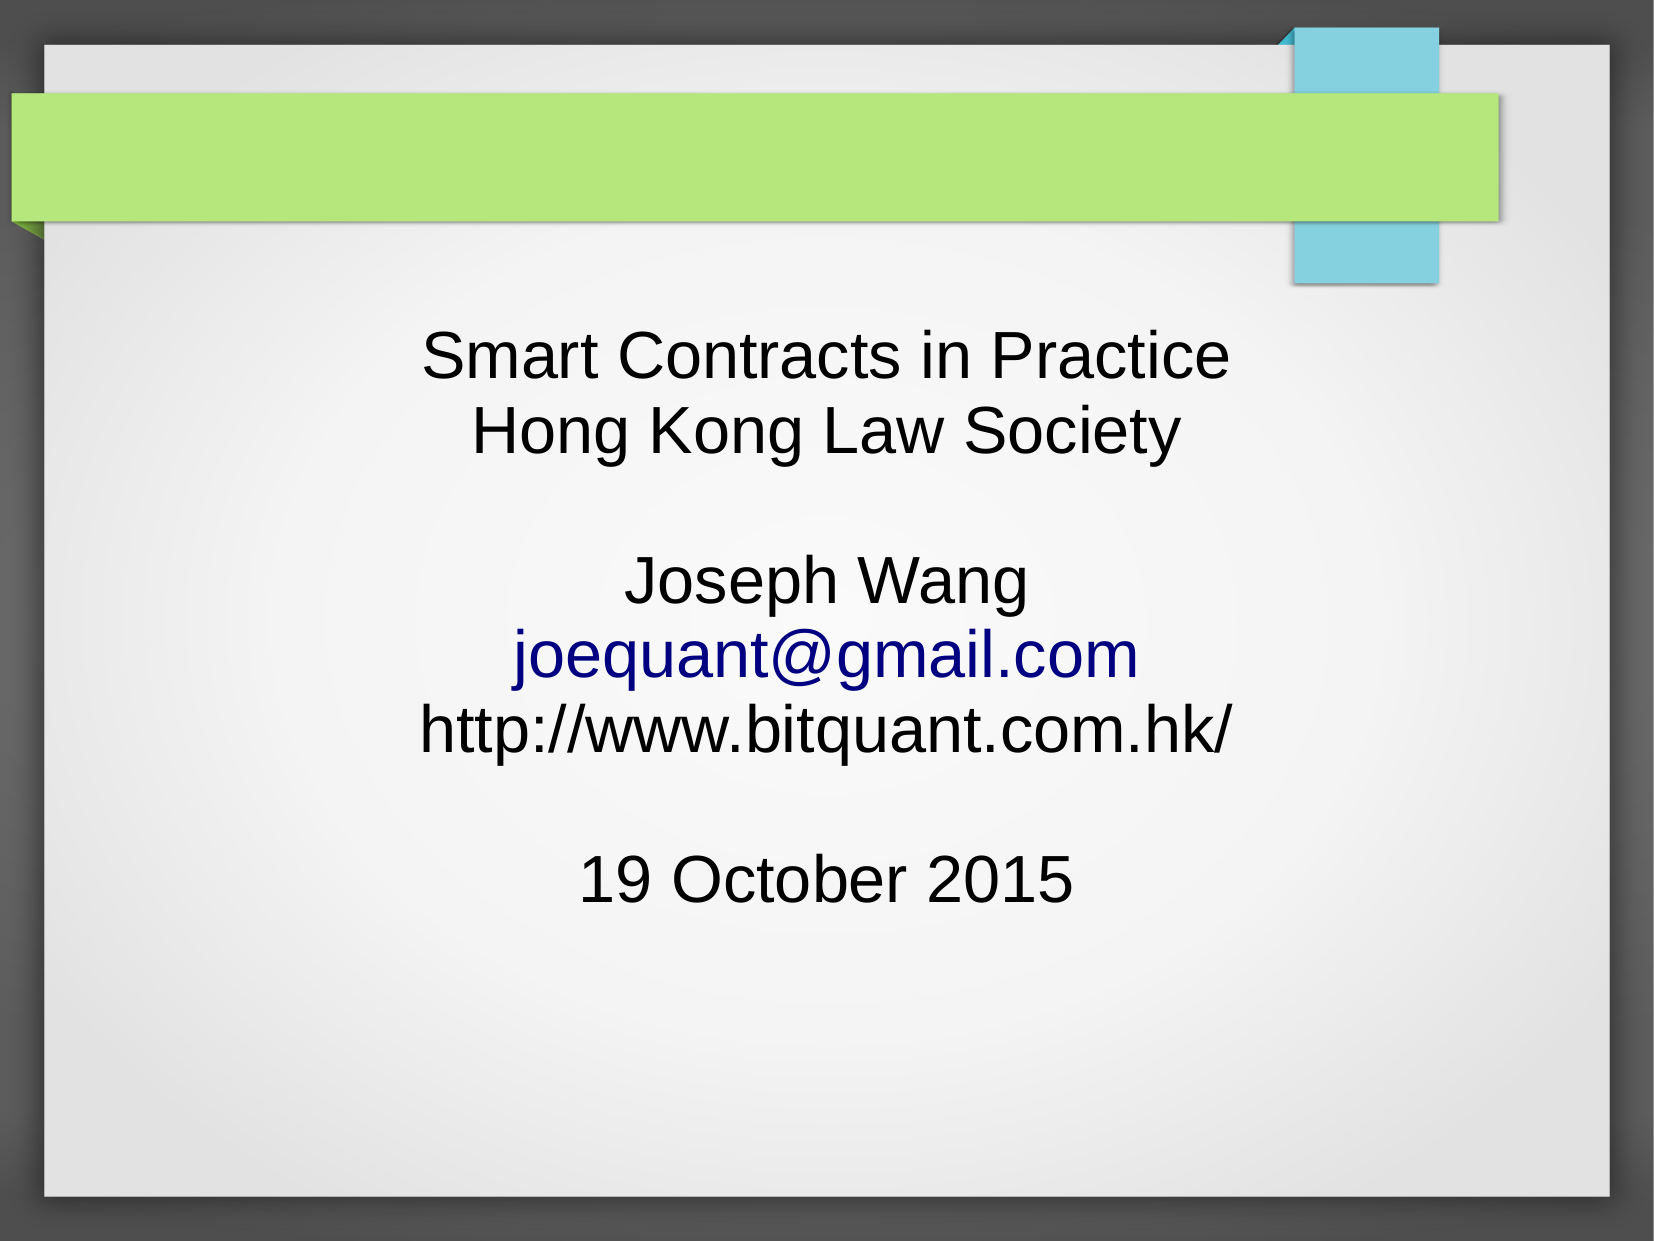

#
Smart Contracts in Practice
Hong Kong Law Society
Joseph Wang
joequant@gmail.com
http://www.bitquant.com.hk/
19 October 2015